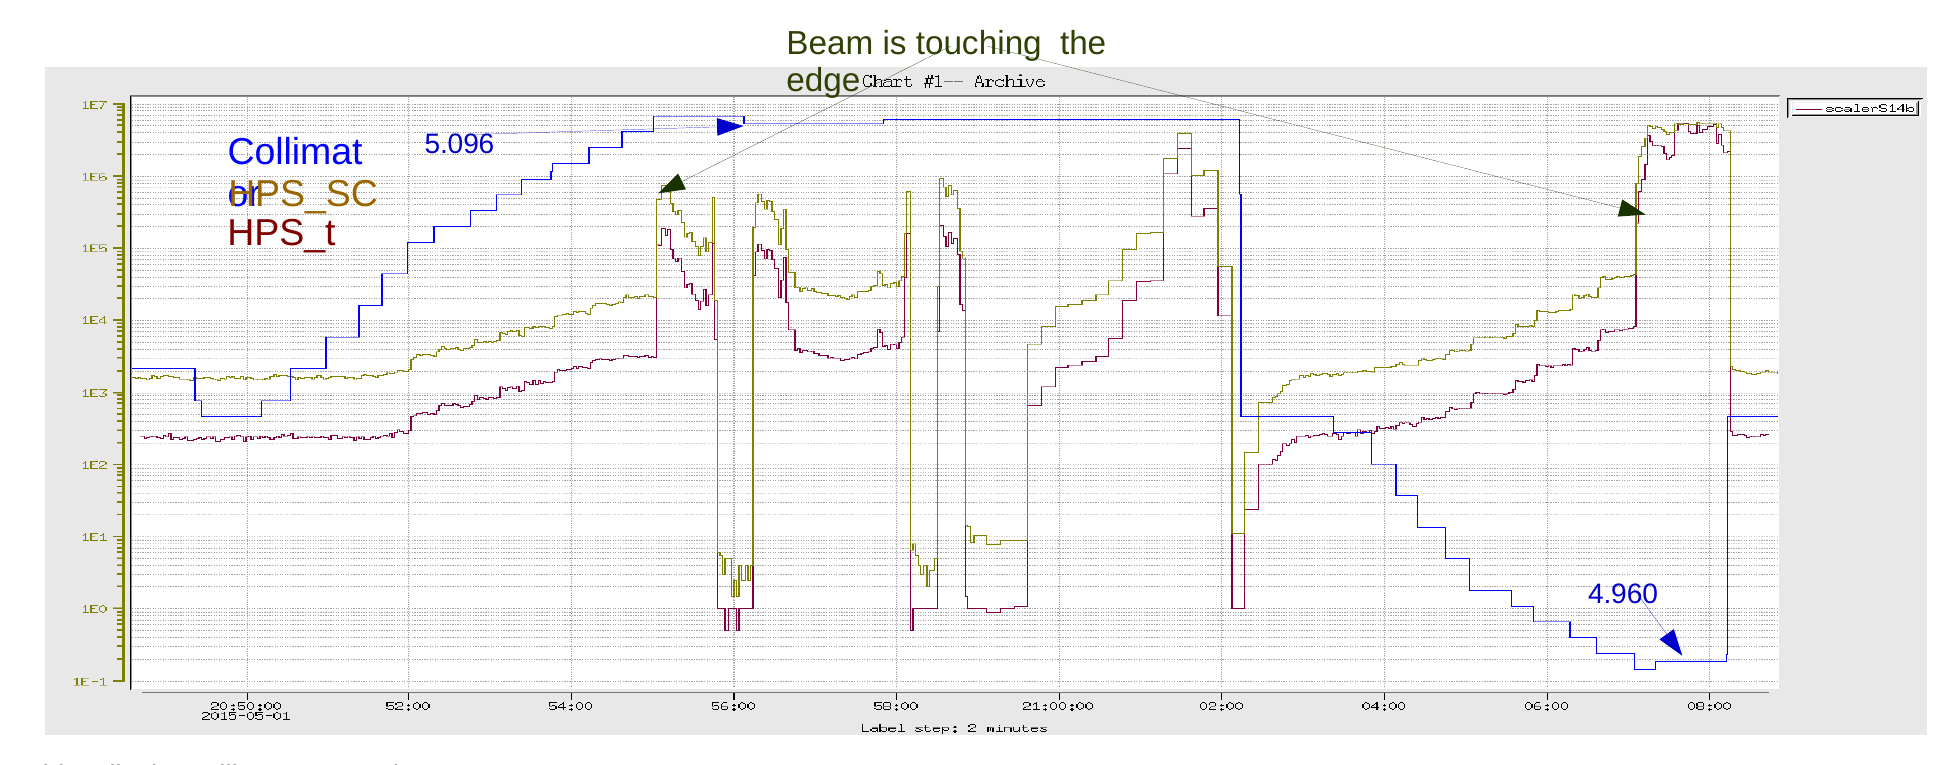

Beam is touching the edge
5.096
Collimator
HPS_SC
HPS_t
4.960
This tells the collim. center to be at 5.028
Hole size = (5.096 – 4.96)*25.4 = 3.4544 mm